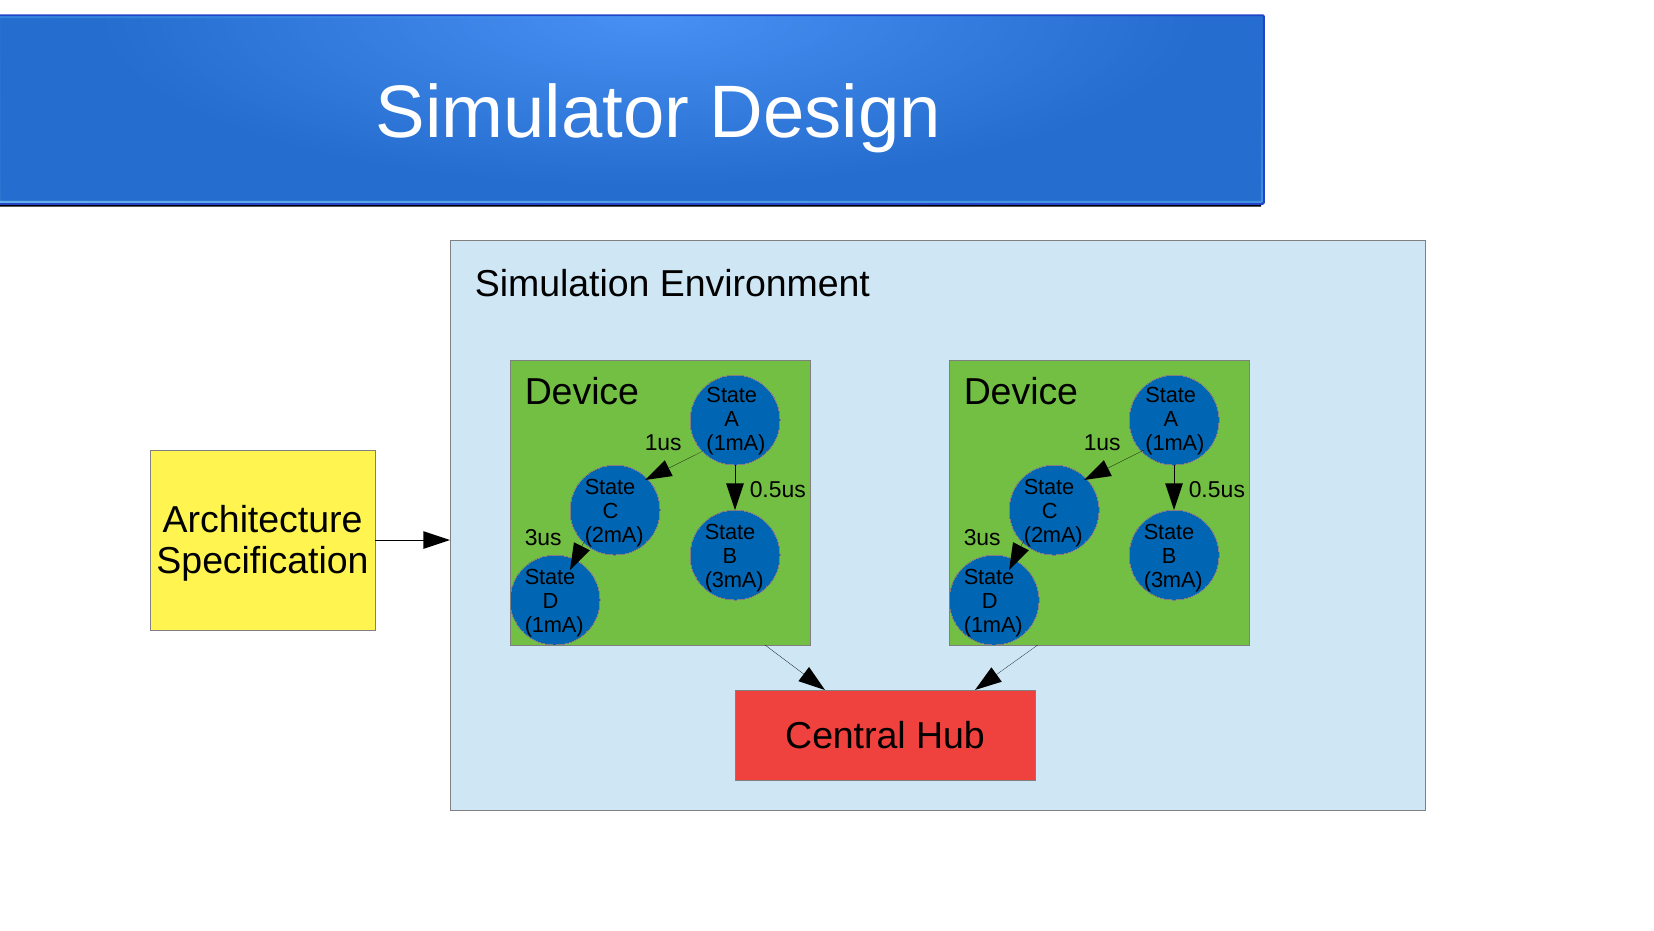

# Simulator Design
Simulation Environment
Device
Device
State
 A
(1mA)
State
 A
(1mA)
1us
1us
Architecture
Specification
State
 C
(2mA)
State
 C
(2mA)
0.5us
0.5us
State
 B
(3mA)
State
 B
(3mA)
3us
3us
State
 D
(1mA)
State
 D
(1mA)
Central Hub